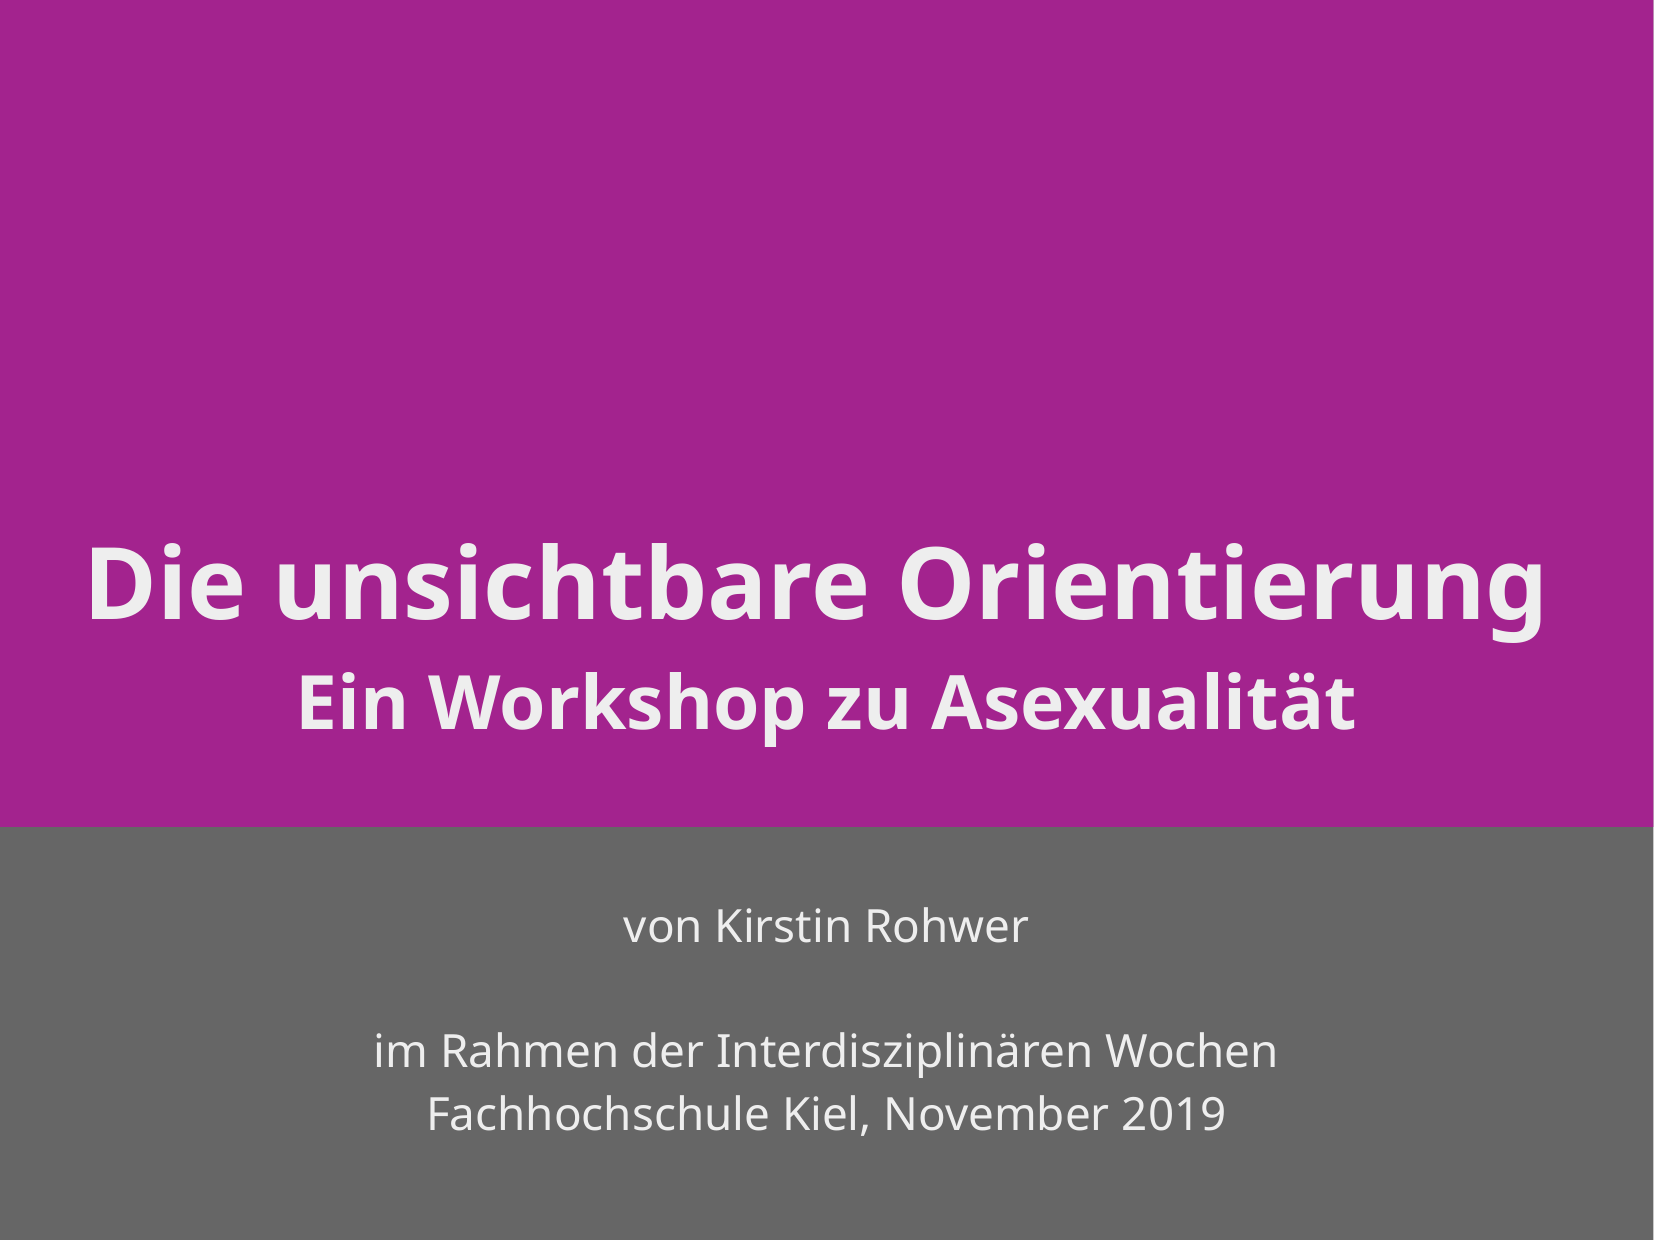

# Die unsichtbare Orientierung Ein Workshop zu Asexualität
von Kirstin Rohwer
im Rahmen der Interdisziplinären Wochen
Fachhochschule Kiel, November 2019